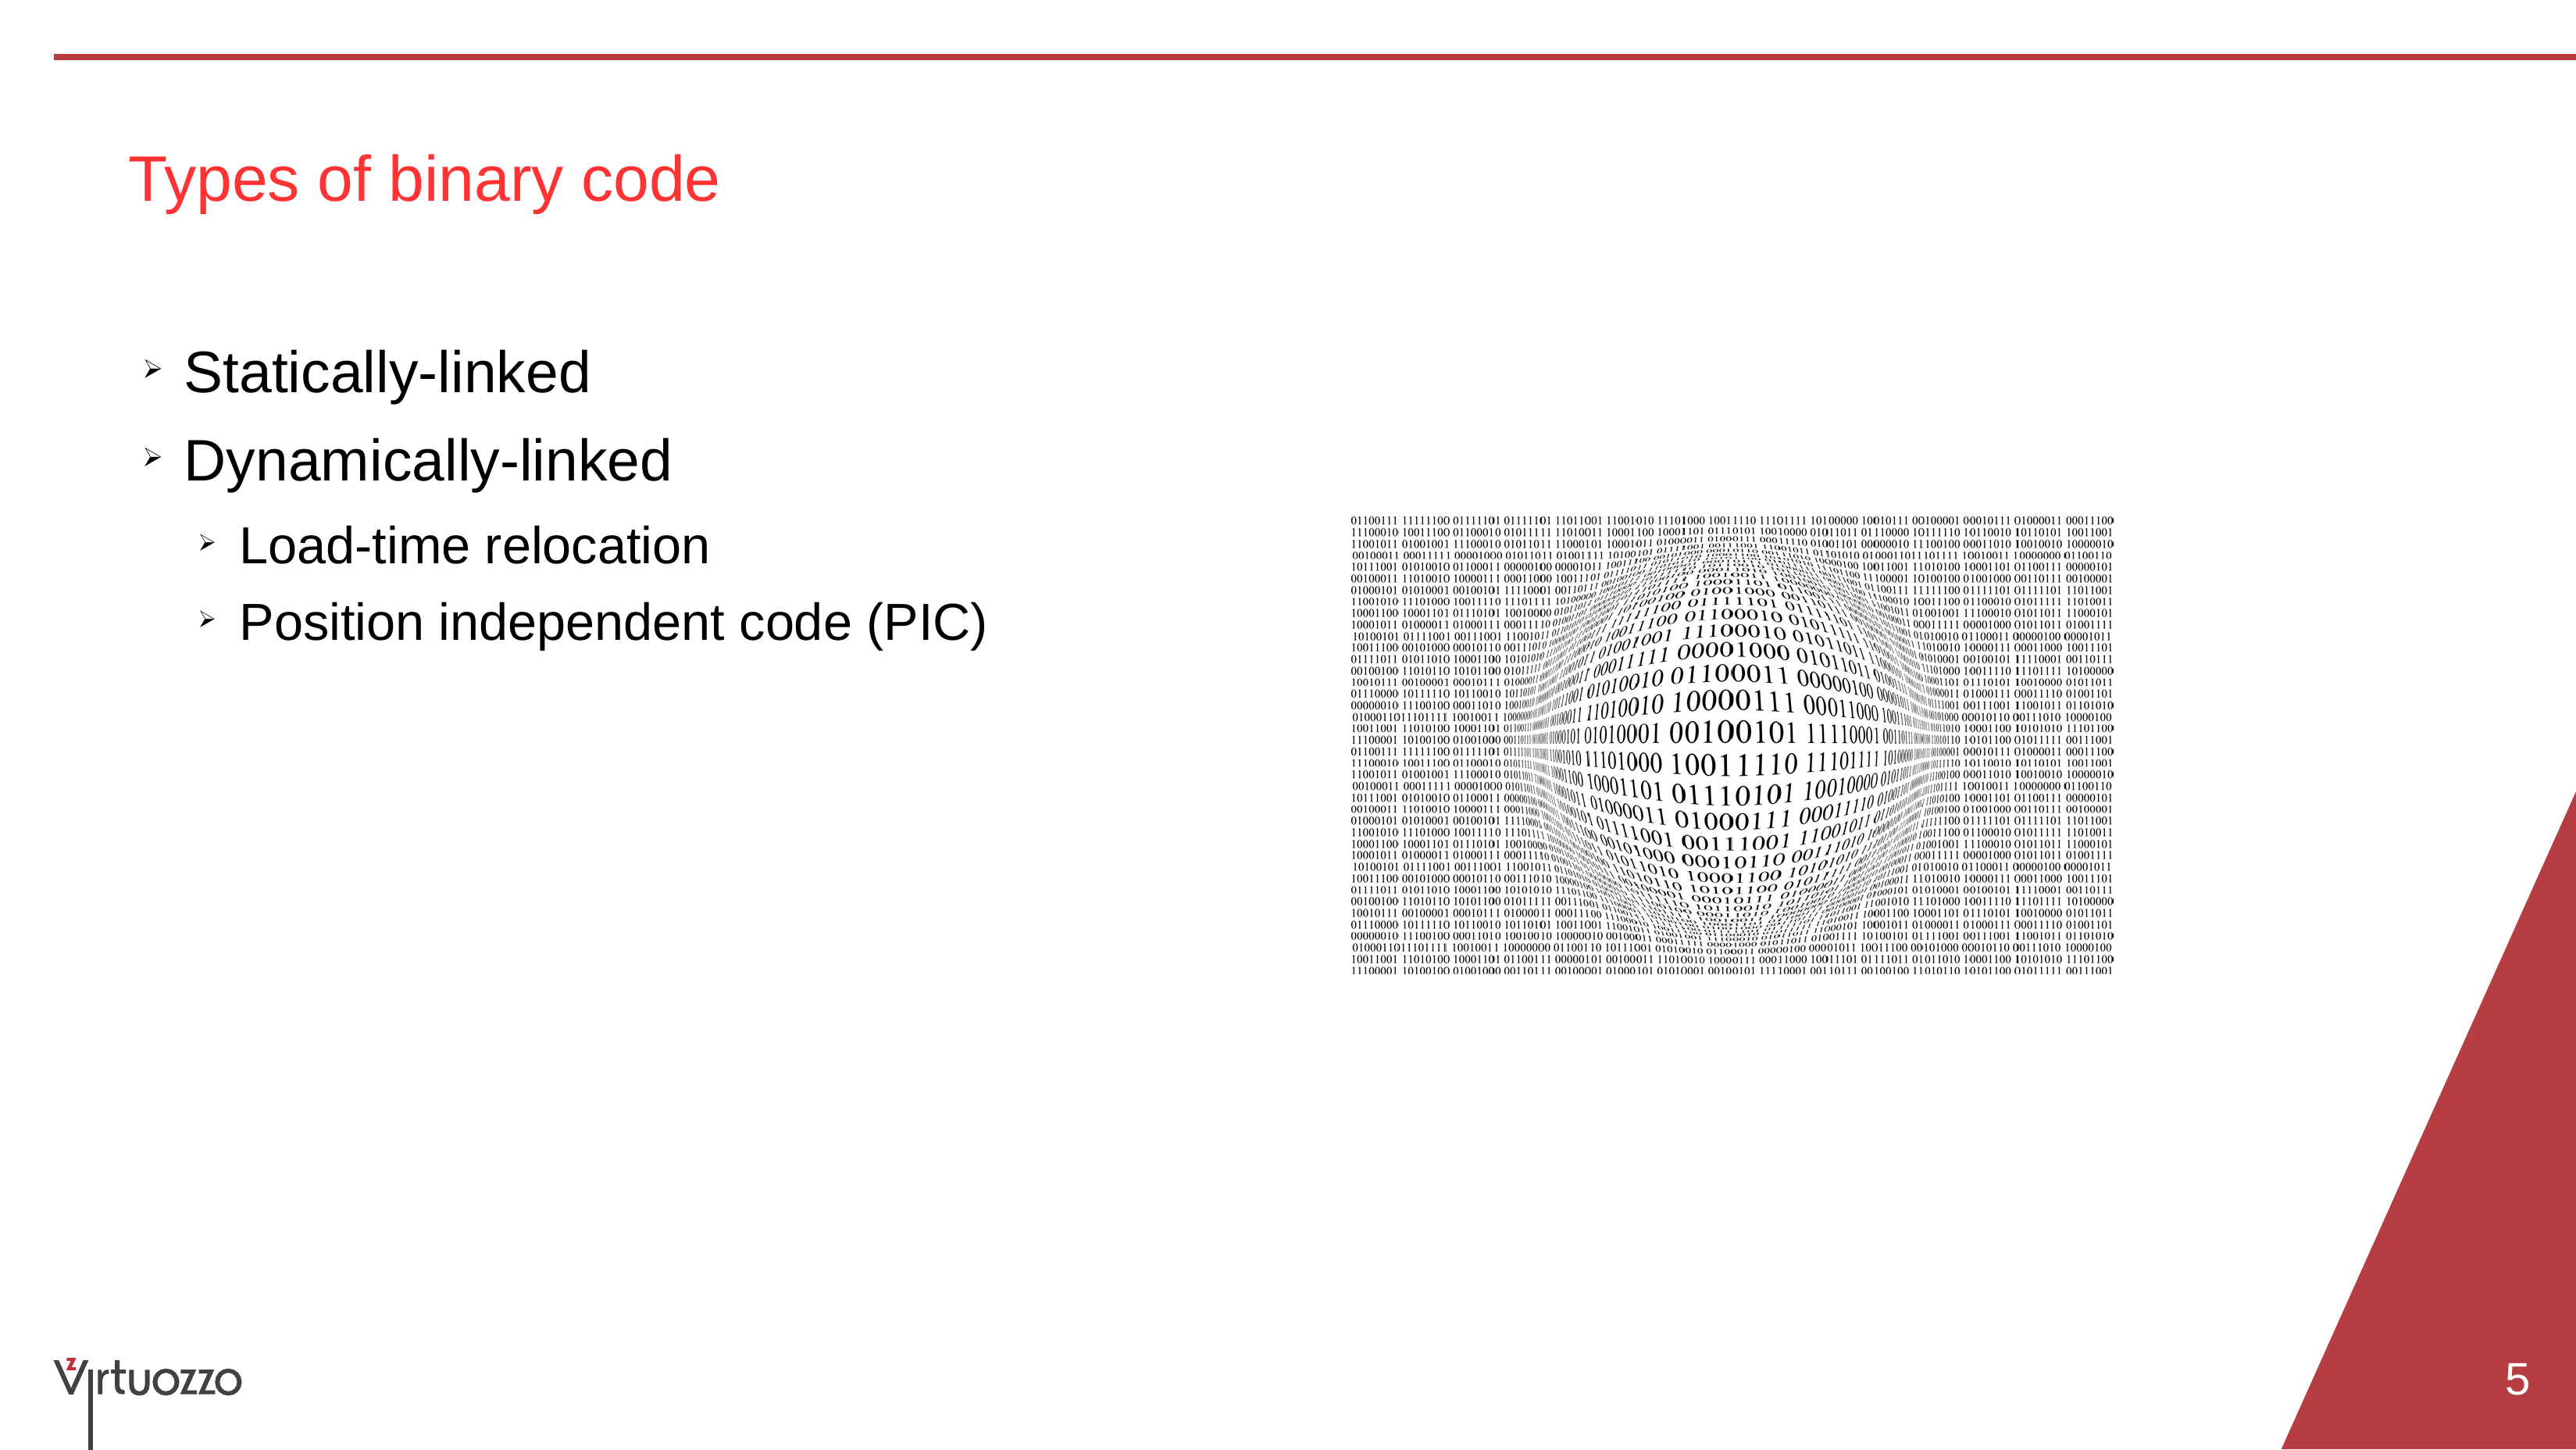

# Types of binary code
Statically-linked
Dynamically-linked
Load-time relocation
Position independent code (PIC)